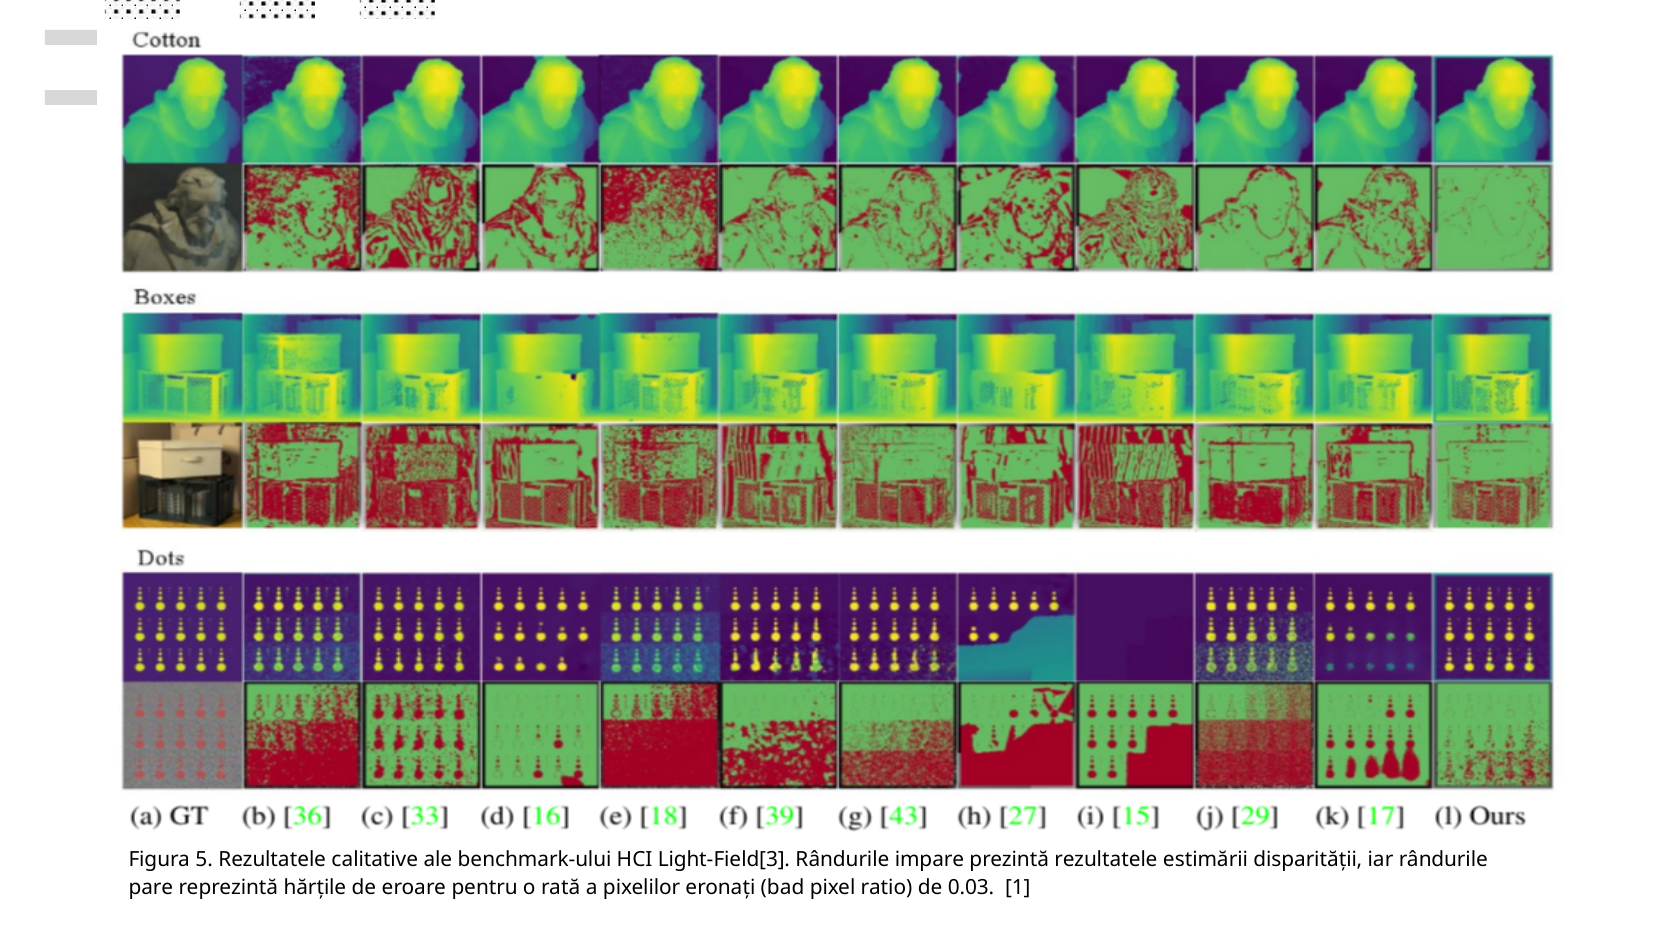

Figura 5. Rezultatele calitative ale benchmark-ului HCI Light-Field[3]. Rândurile impare prezintă rezultatele estimării disparității, iar rândurile pare reprezintă hărțile de eroare pentru o rată a pixelilor eronați (bad pixel ratio) de 0.03. [1]